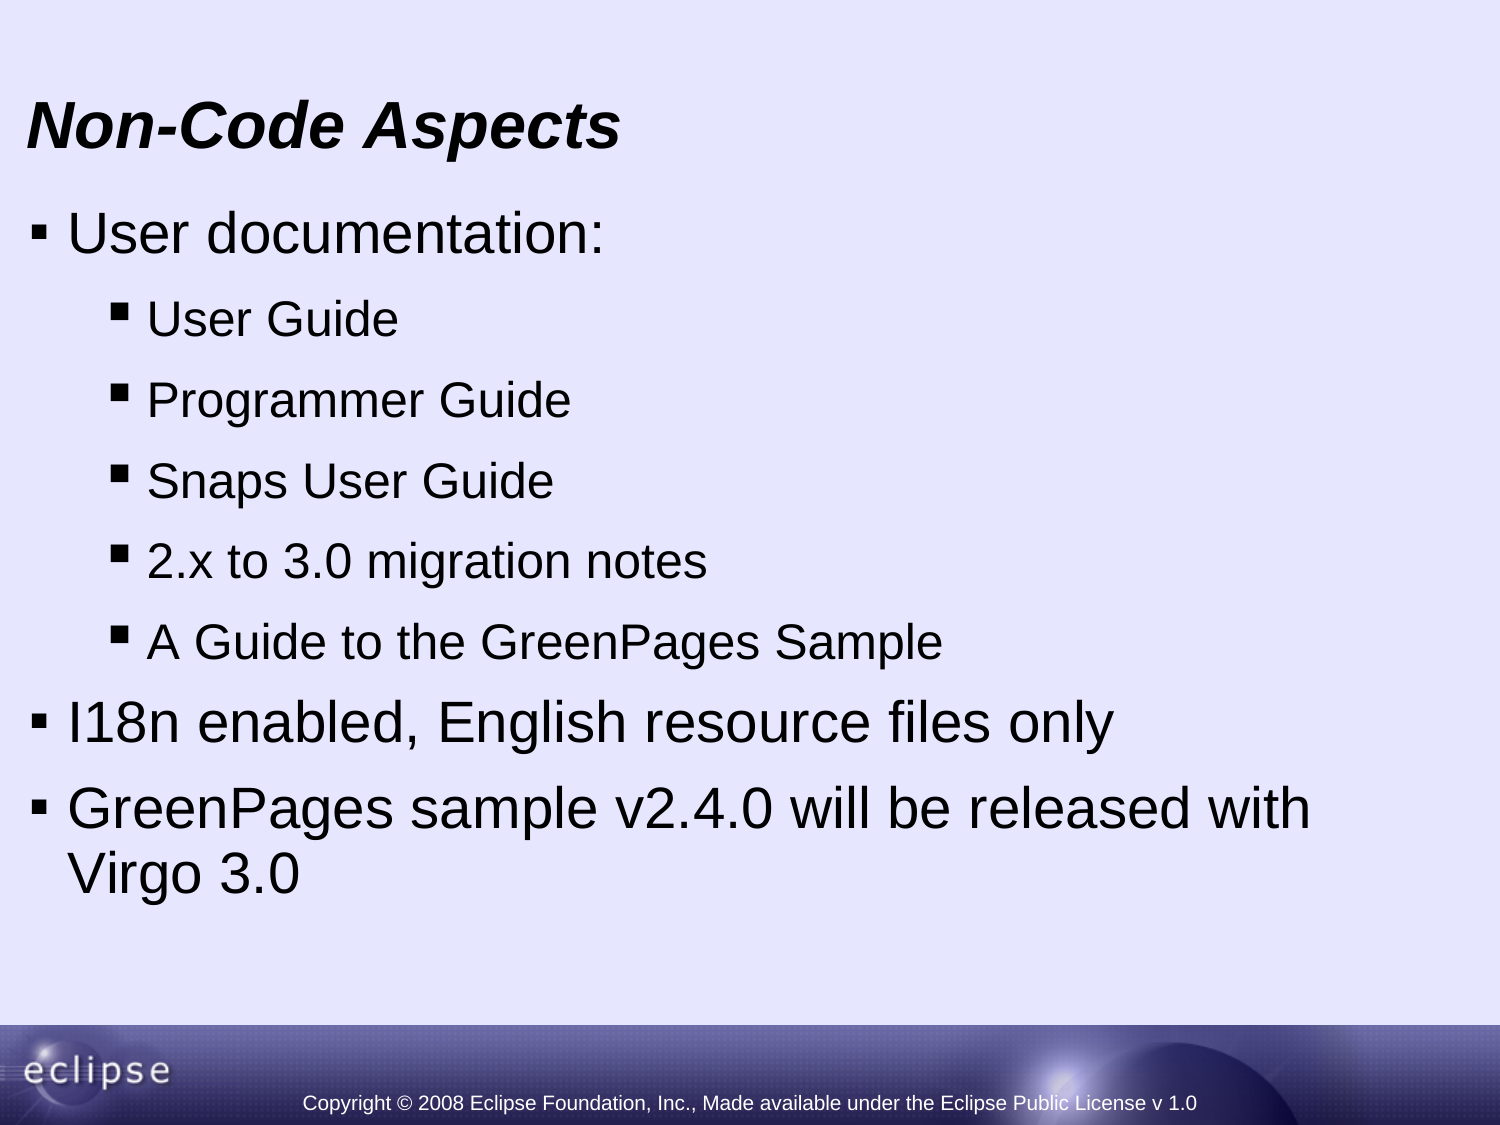

# Non-Code Aspects
User documentation:
User Guide
Programmer Guide
Snaps User Guide
2.x to 3.0 migration notes
A Guide to the GreenPages Sample
I18n enabled, English resource files only
GreenPages sample v2.4.0 will be released with Virgo 3.0